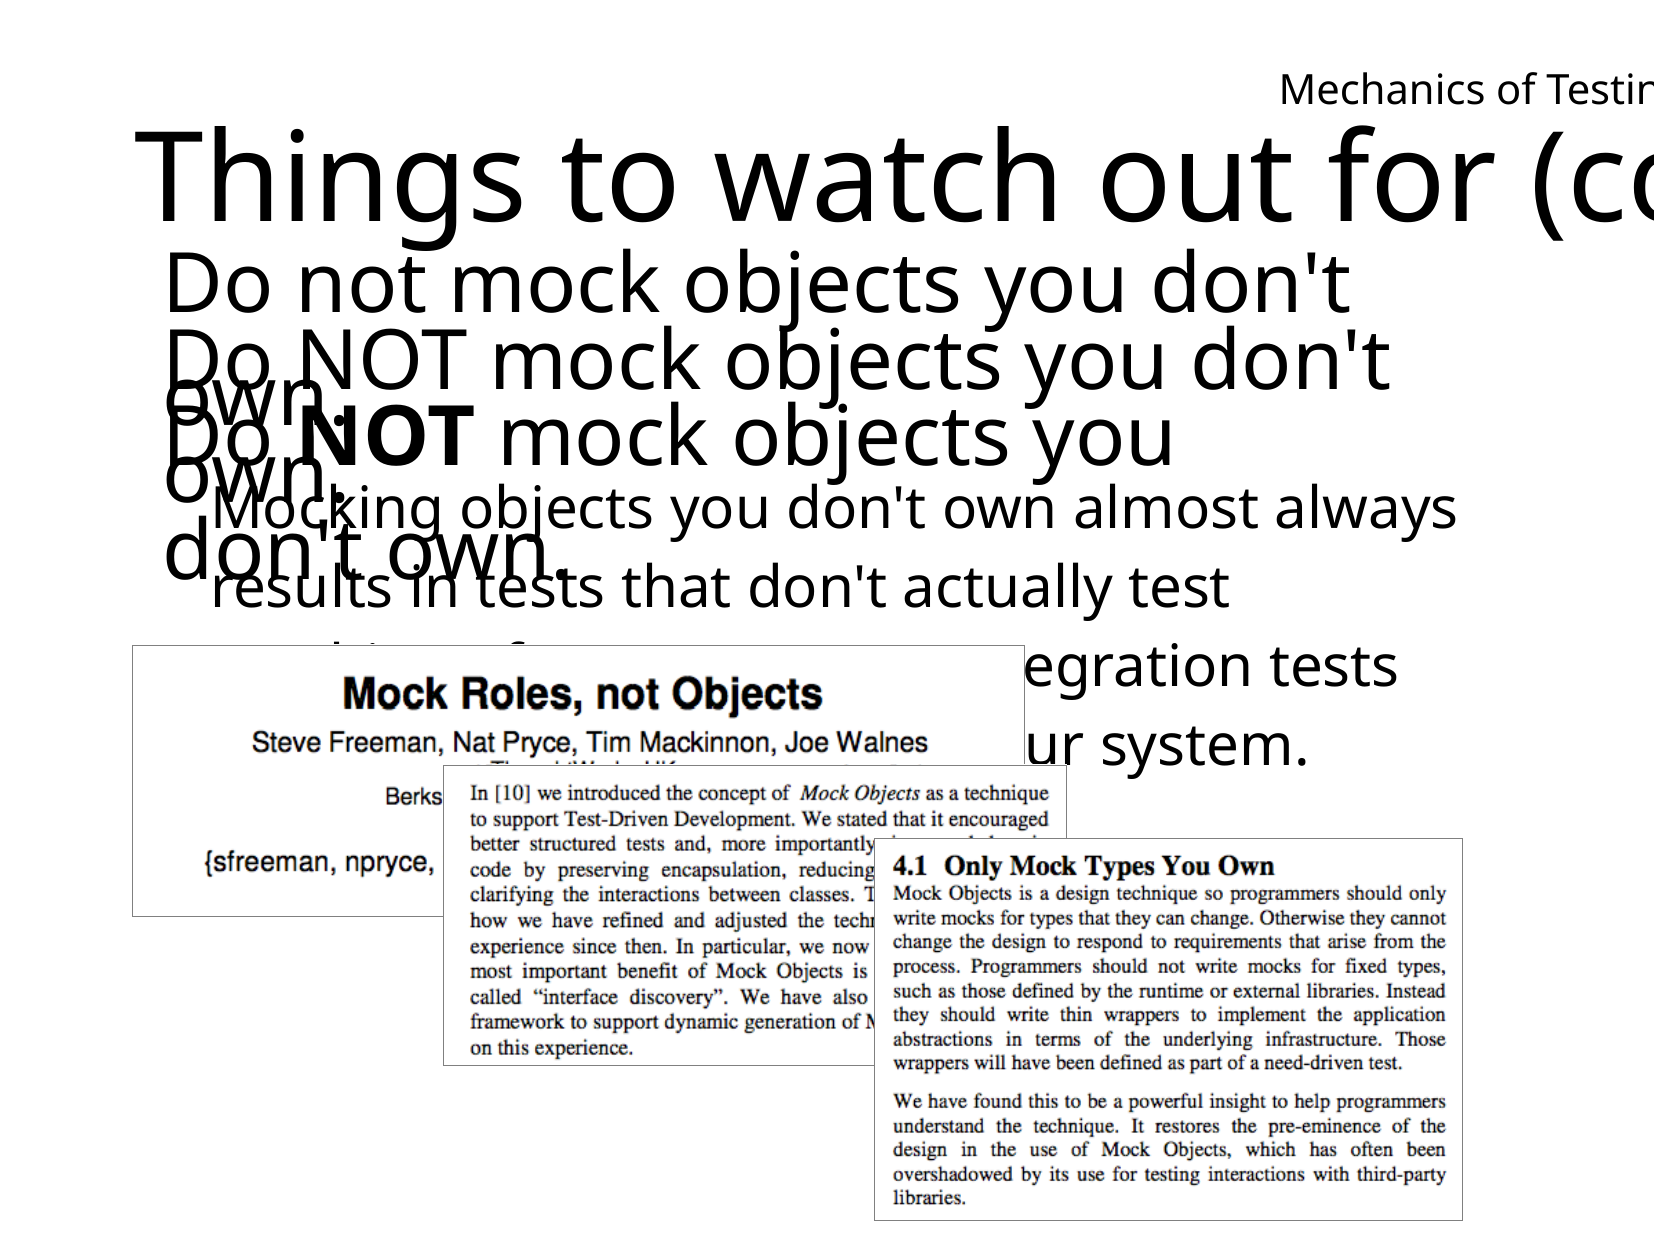

Mechanics of Testing
Things to watch out for (cont)
Do not mock objects you don't own.
Do NOT mock objects you don't own.
Do NOT mock objects you don't own.
Mocking objects you don't own almost always results in tests that don't actually test anything of consequence. Integration tests are needed at the edges of your system.